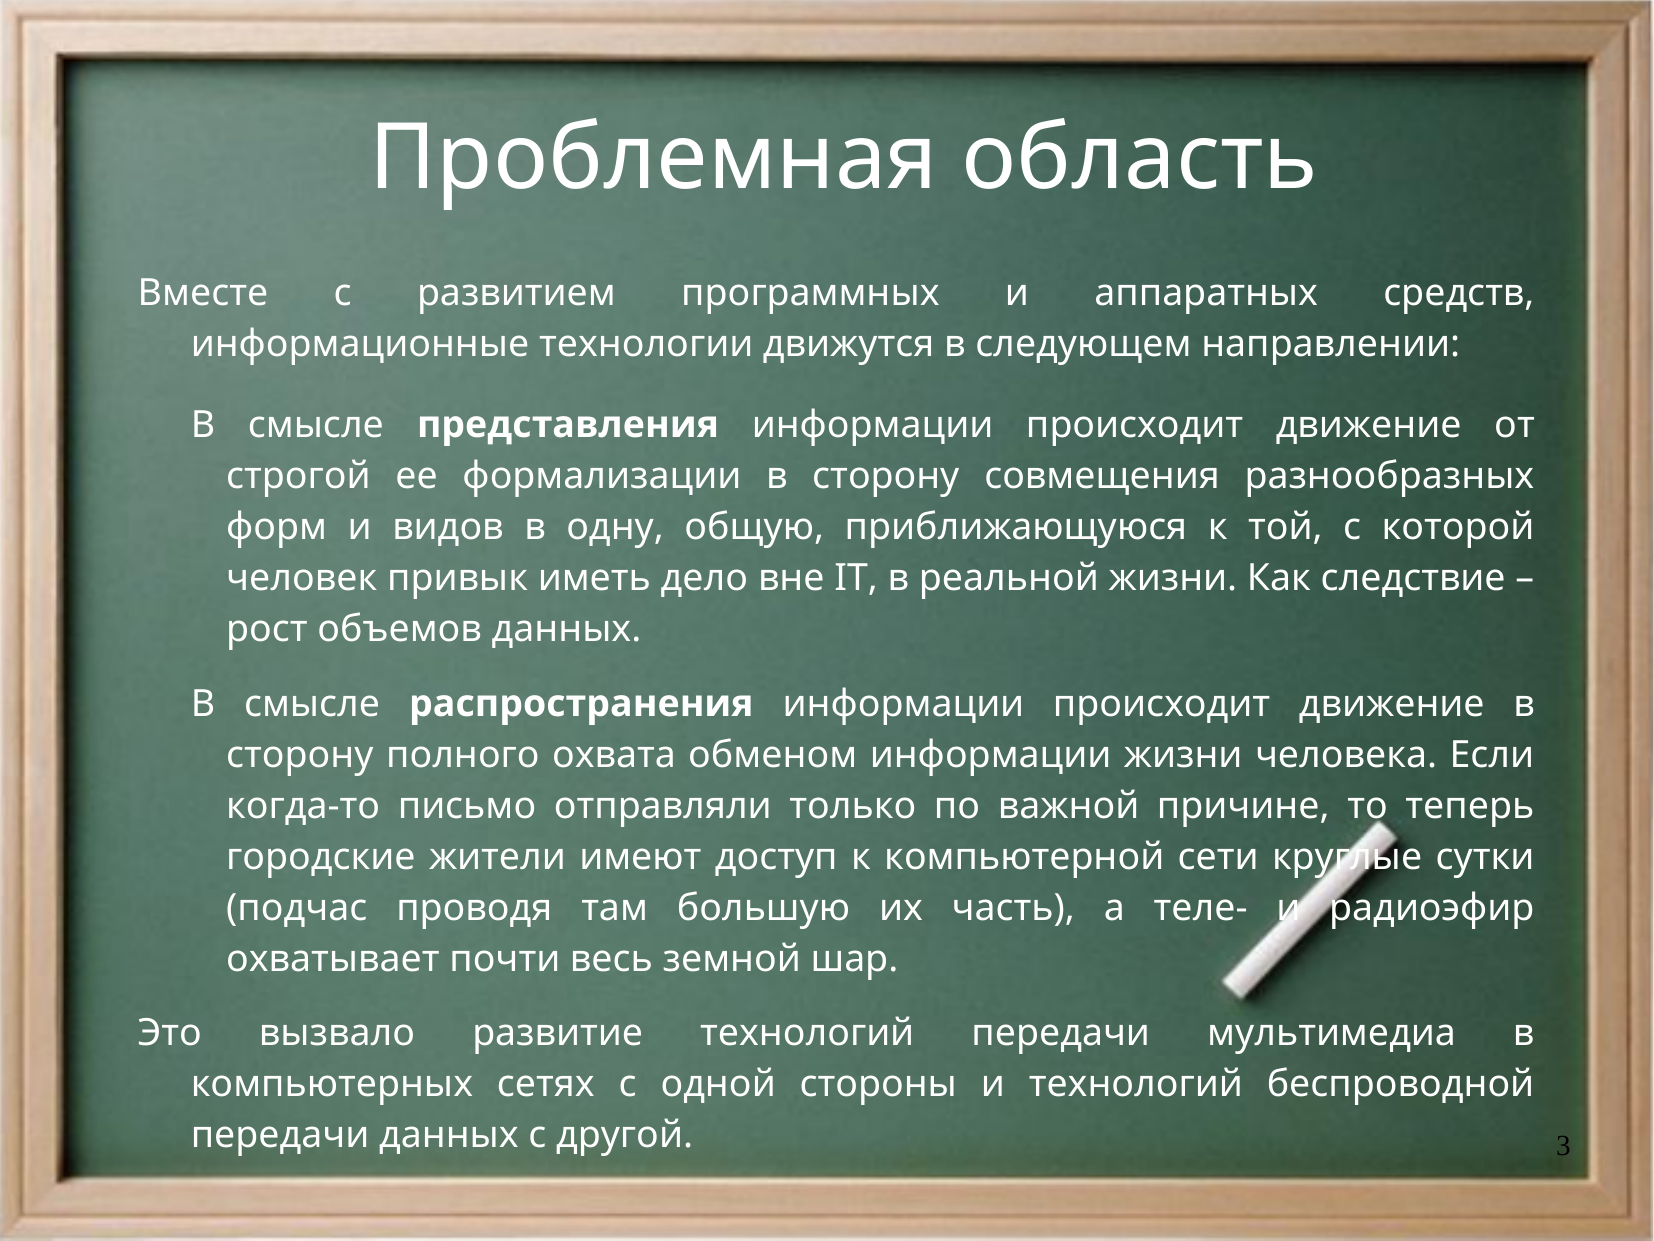

# Проблемная область
Вместе с развитием программных и аппаратных средств, информационные технологии движутся в следующем направлении:
В смысле представления информации происходит движение от строгой ее формализации в сторону совмещения разнообразных форм и видов в одну, общую, приближающуюся к той, с которой человек привык иметь дело вне IT, в реальной жизни. Как следствие – рост объемов данных.
В смысле распространения информации происходит движение в сторону полного охвата обменом информации жизни человека. Если когда-то письмо отправляли только по важной причине, то теперь городские жители имеют доступ к компьютерной сети круглые сутки (подчас проводя там большую их часть), а теле- и радиоэфир охватывает почти весь земной шар.
Это вызвало развитие технологий передачи мультимедиа в компьютерных сетях с одной стороны и технологий беспроводной передачи данных с другой.
3